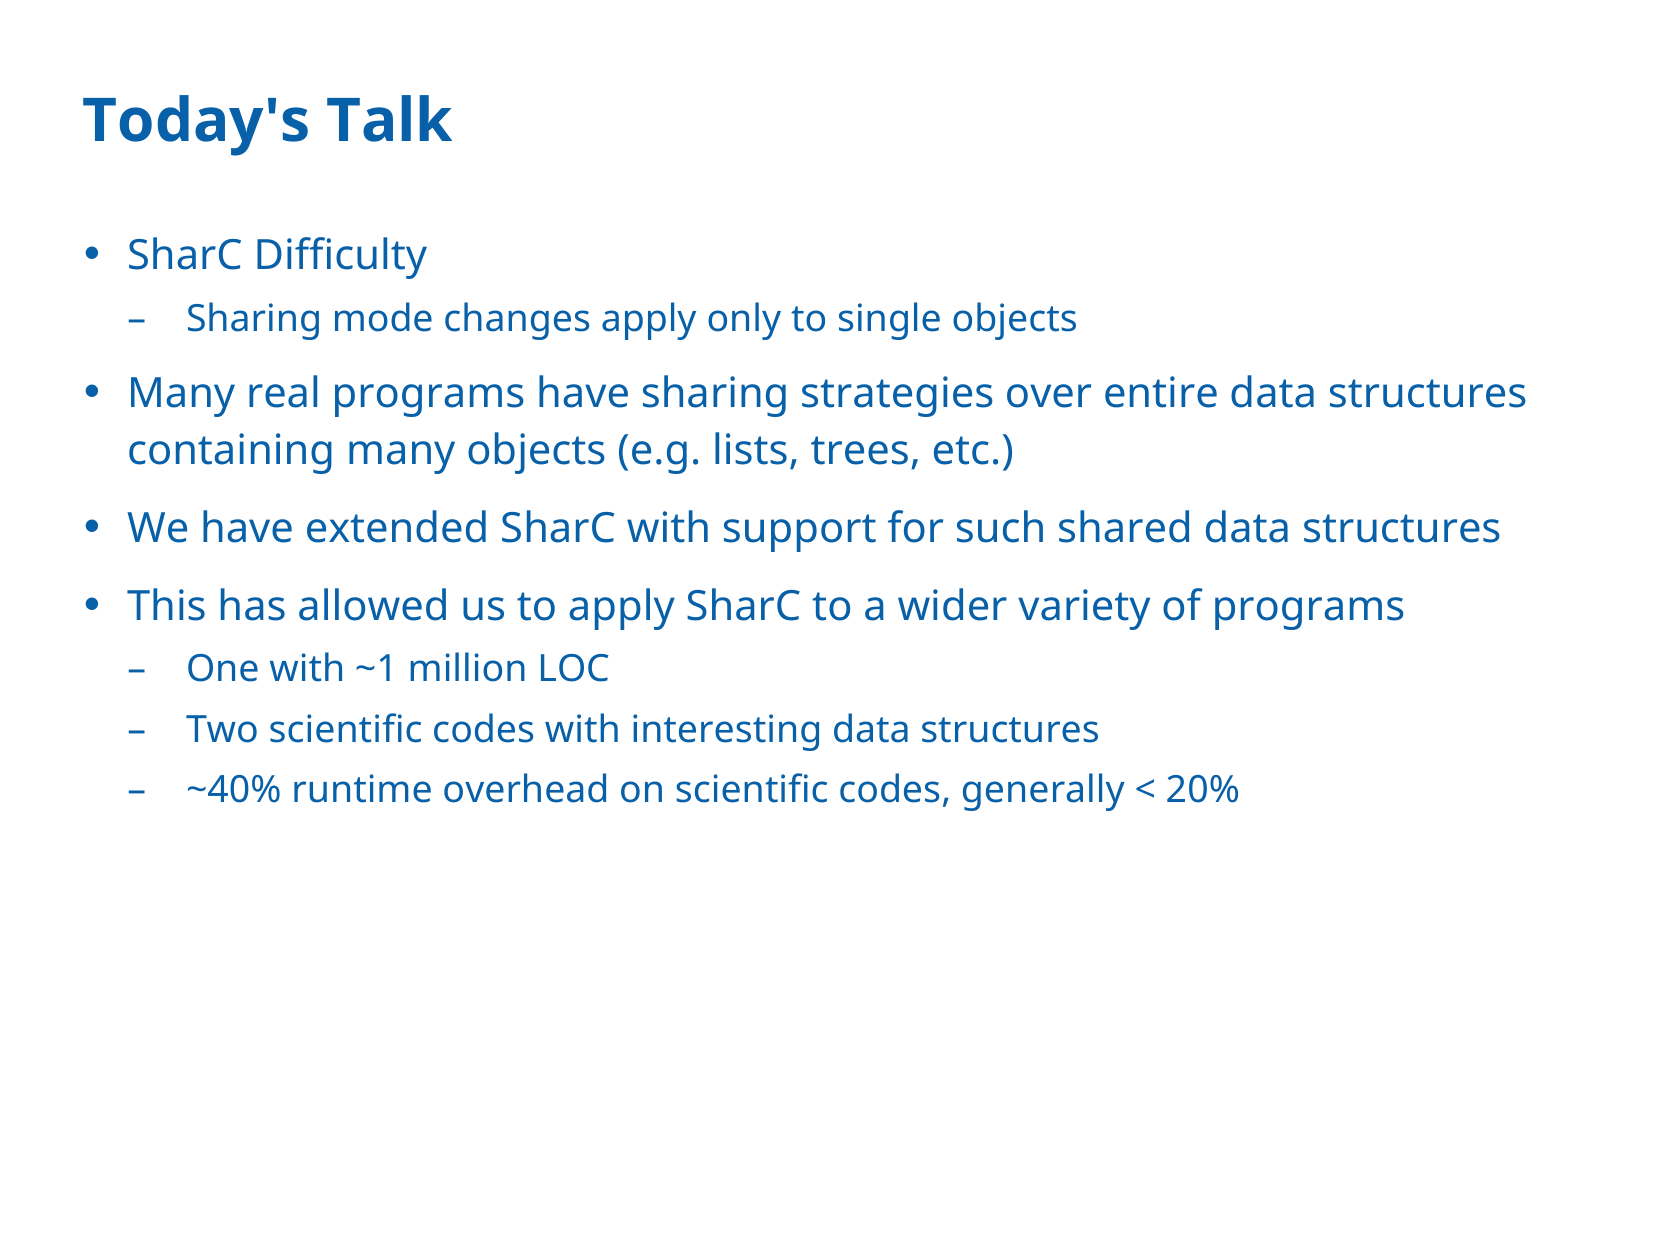

# Today's Talk
SharC Difficulty
Sharing mode changes apply only to single objects
Many real programs have sharing strategies over entire data structures containing many objects (e.g. lists, trees, etc.)
We have extended SharC with support for such shared data structures
This has allowed us to apply SharC to a wider variety of programs
One with ~1 million LOC
Two scientific codes with interesting data structures
~40% runtime overhead on scientific codes, generally < 20%